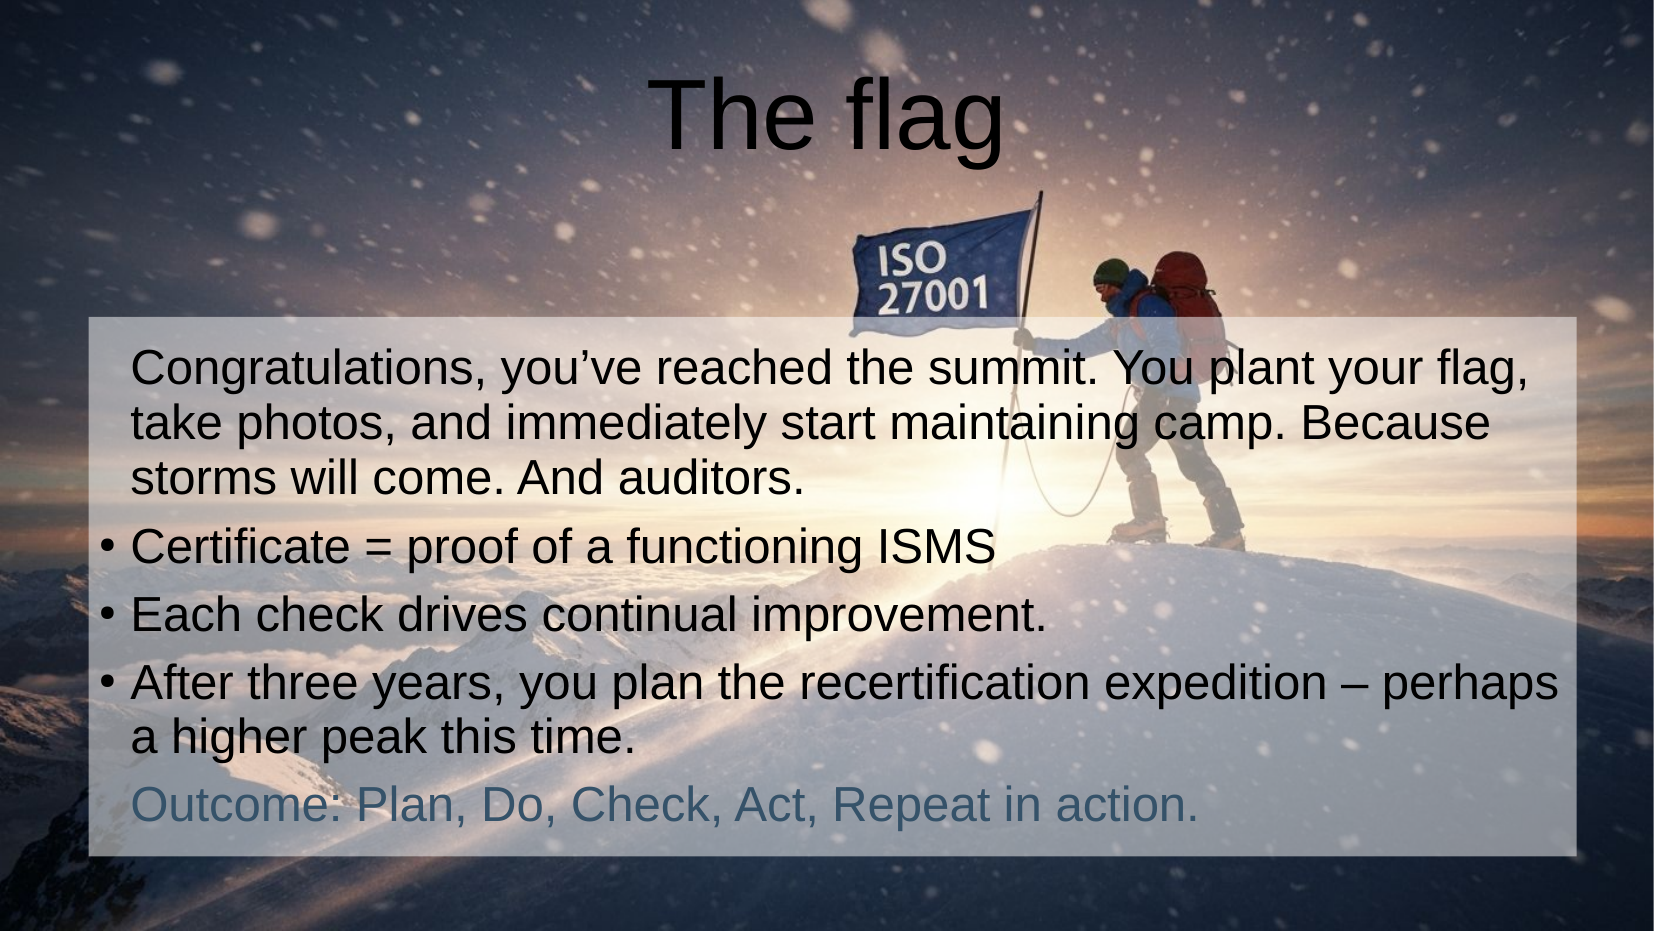

# The flag
Congratulations, you’ve reached the summit. You plant your flag, take photos, and immediately start maintaining camp. Because storms will come. And auditors.
Certificate = proof of a functioning ISMS
Each check drives continual improvement.
After three years, you plan the recertification expedition – perhaps a higher peak this time.
Outcome: Plan, Do, Check, Act, Repeat in action.